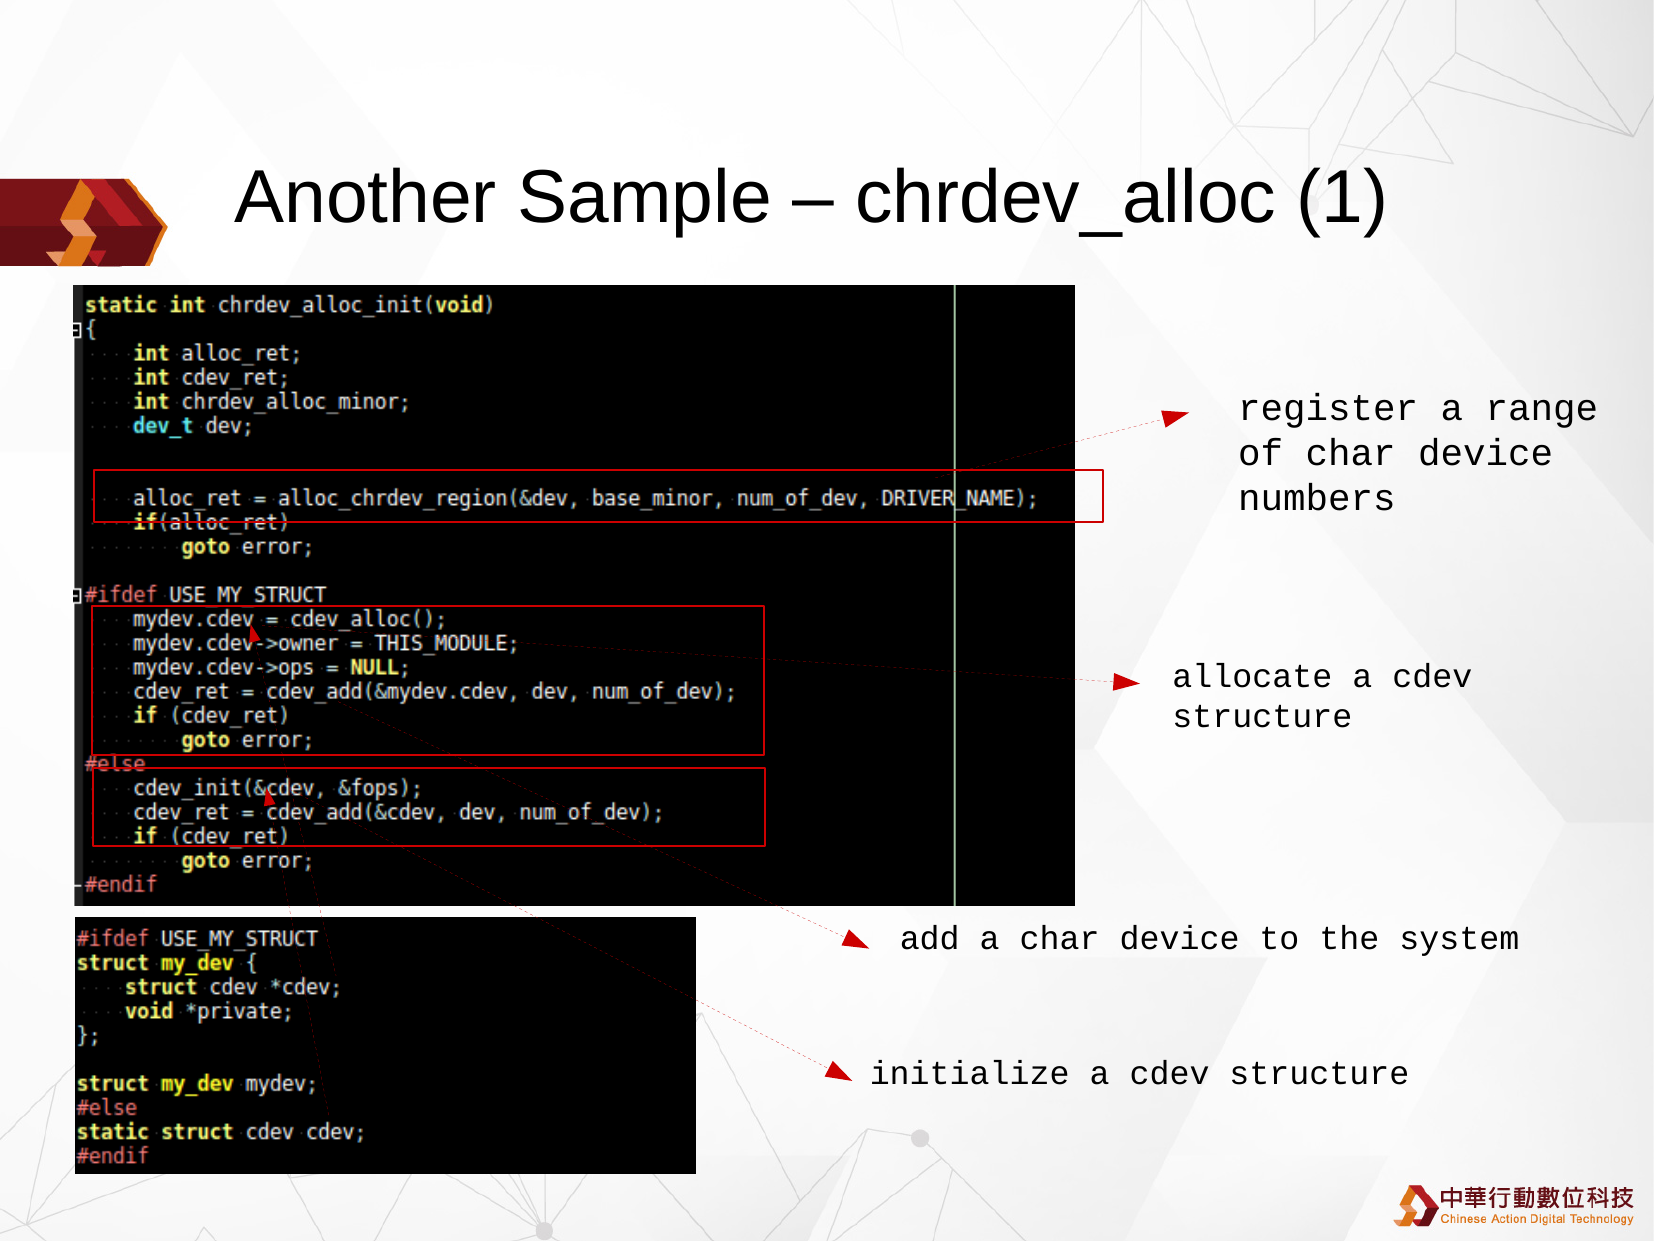

# Another Sample – chrdev_alloc (1)
register a range of char device numbers
allocate a cdev
structure
add a char device to the system
initialize a cdev structure